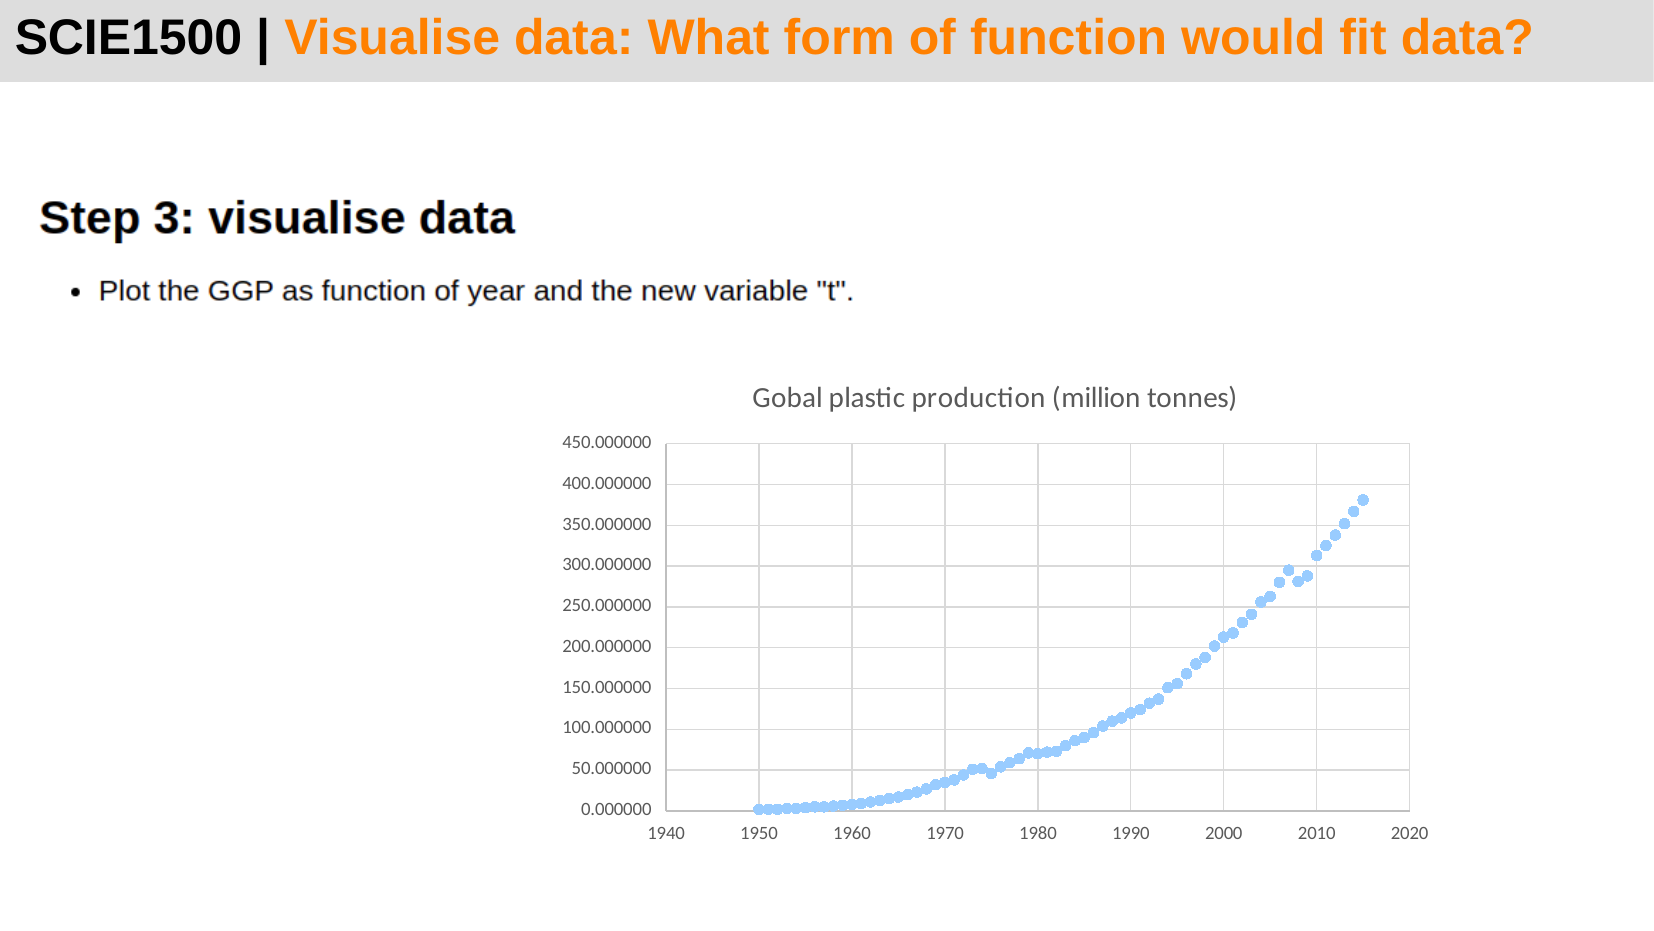

SCIE1500 | Visualise data: What form of function would fit data?
### Chart: Gobal plastic production (million tonnes)
| Category | GPP.tr |
|---|---|